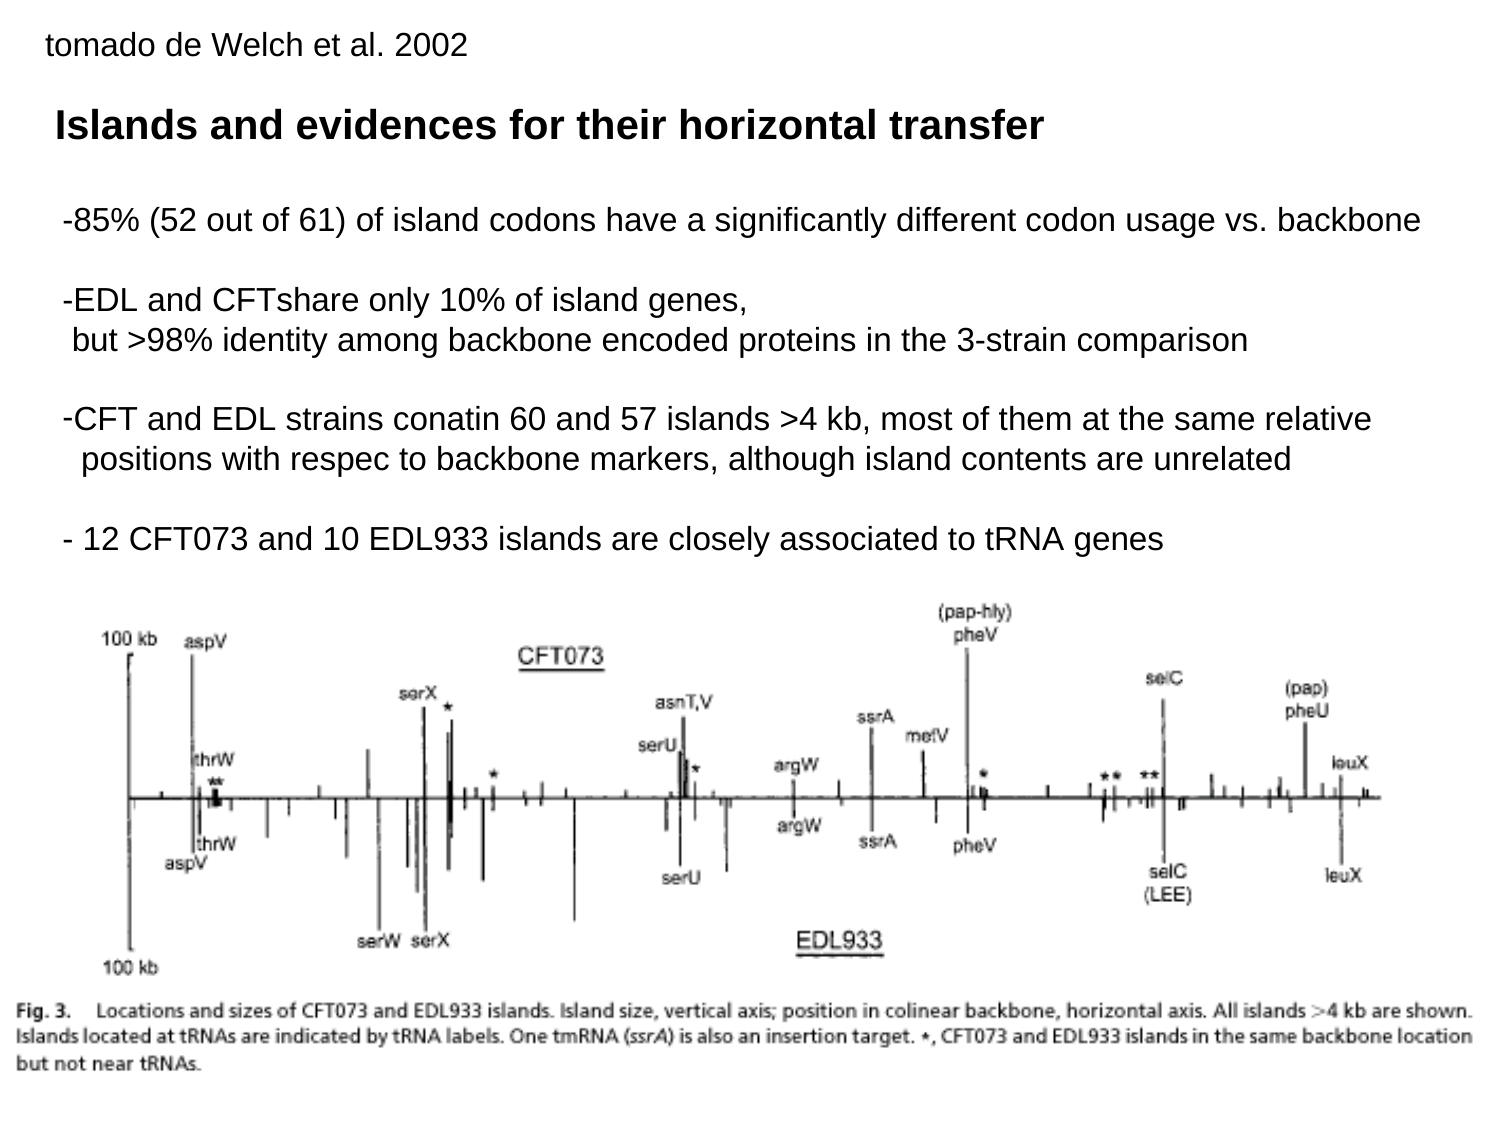

tomado de Welch et al. 2002
Islands and evidences for their horizontal transfer
-85% (52 out of 61) of island codons have a significantly different codon usage vs. backbone
-EDL and CFTshare only 10% of island genes,
 but >98% identity among backbone encoded proteins in the 3-strain comparison
CFT and EDL strains conatin 60 and 57 islands >4 kb, most of them at the same relative
 positions with respec to backbone markers, although island contents are unrelated
- 12 CFT073 and 10 EDL933 islands are closely associated to tRNA genes